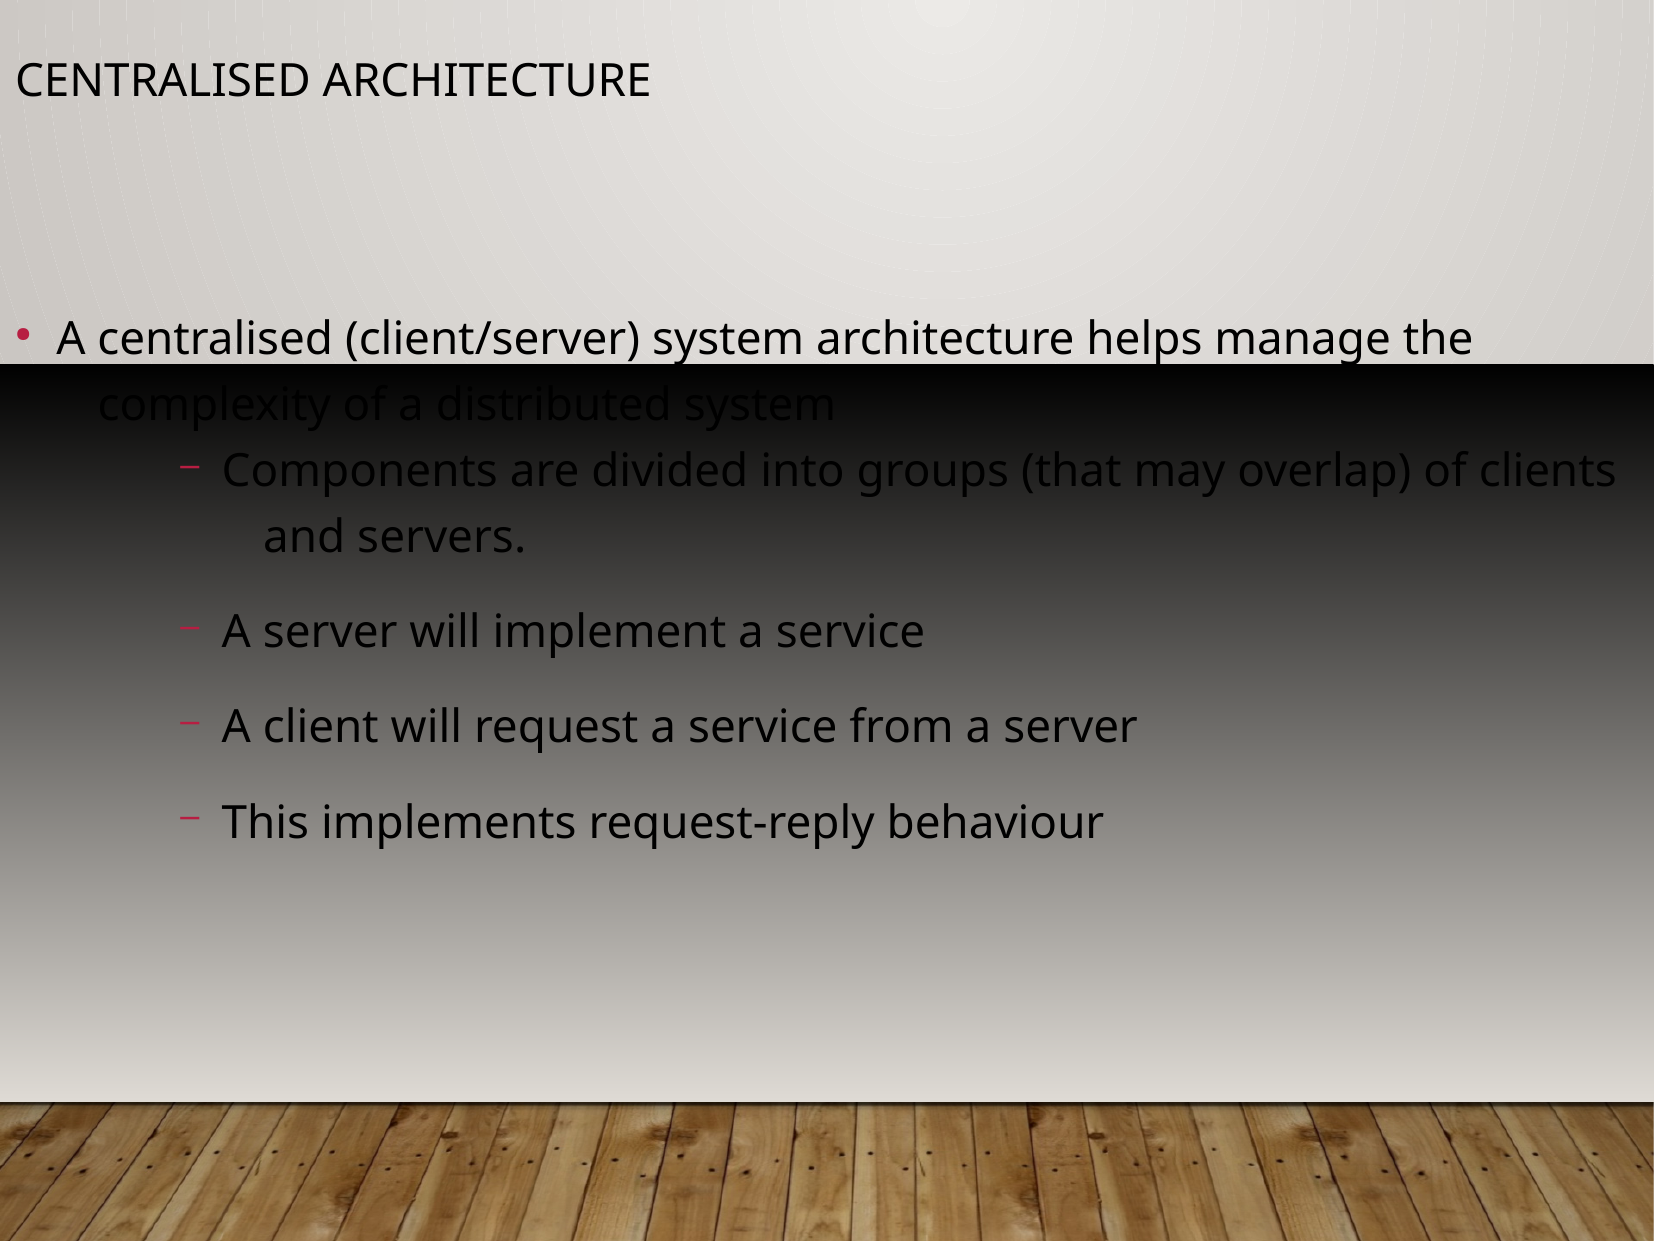

# Centralised Architecture
A centralised (client/server) system architecture helps manage the complexity of a distributed system
Components are divided into groups (that may overlap) of clients and servers.
A server will implement a service
A client will request a service from a server
This implements request-reply behaviour